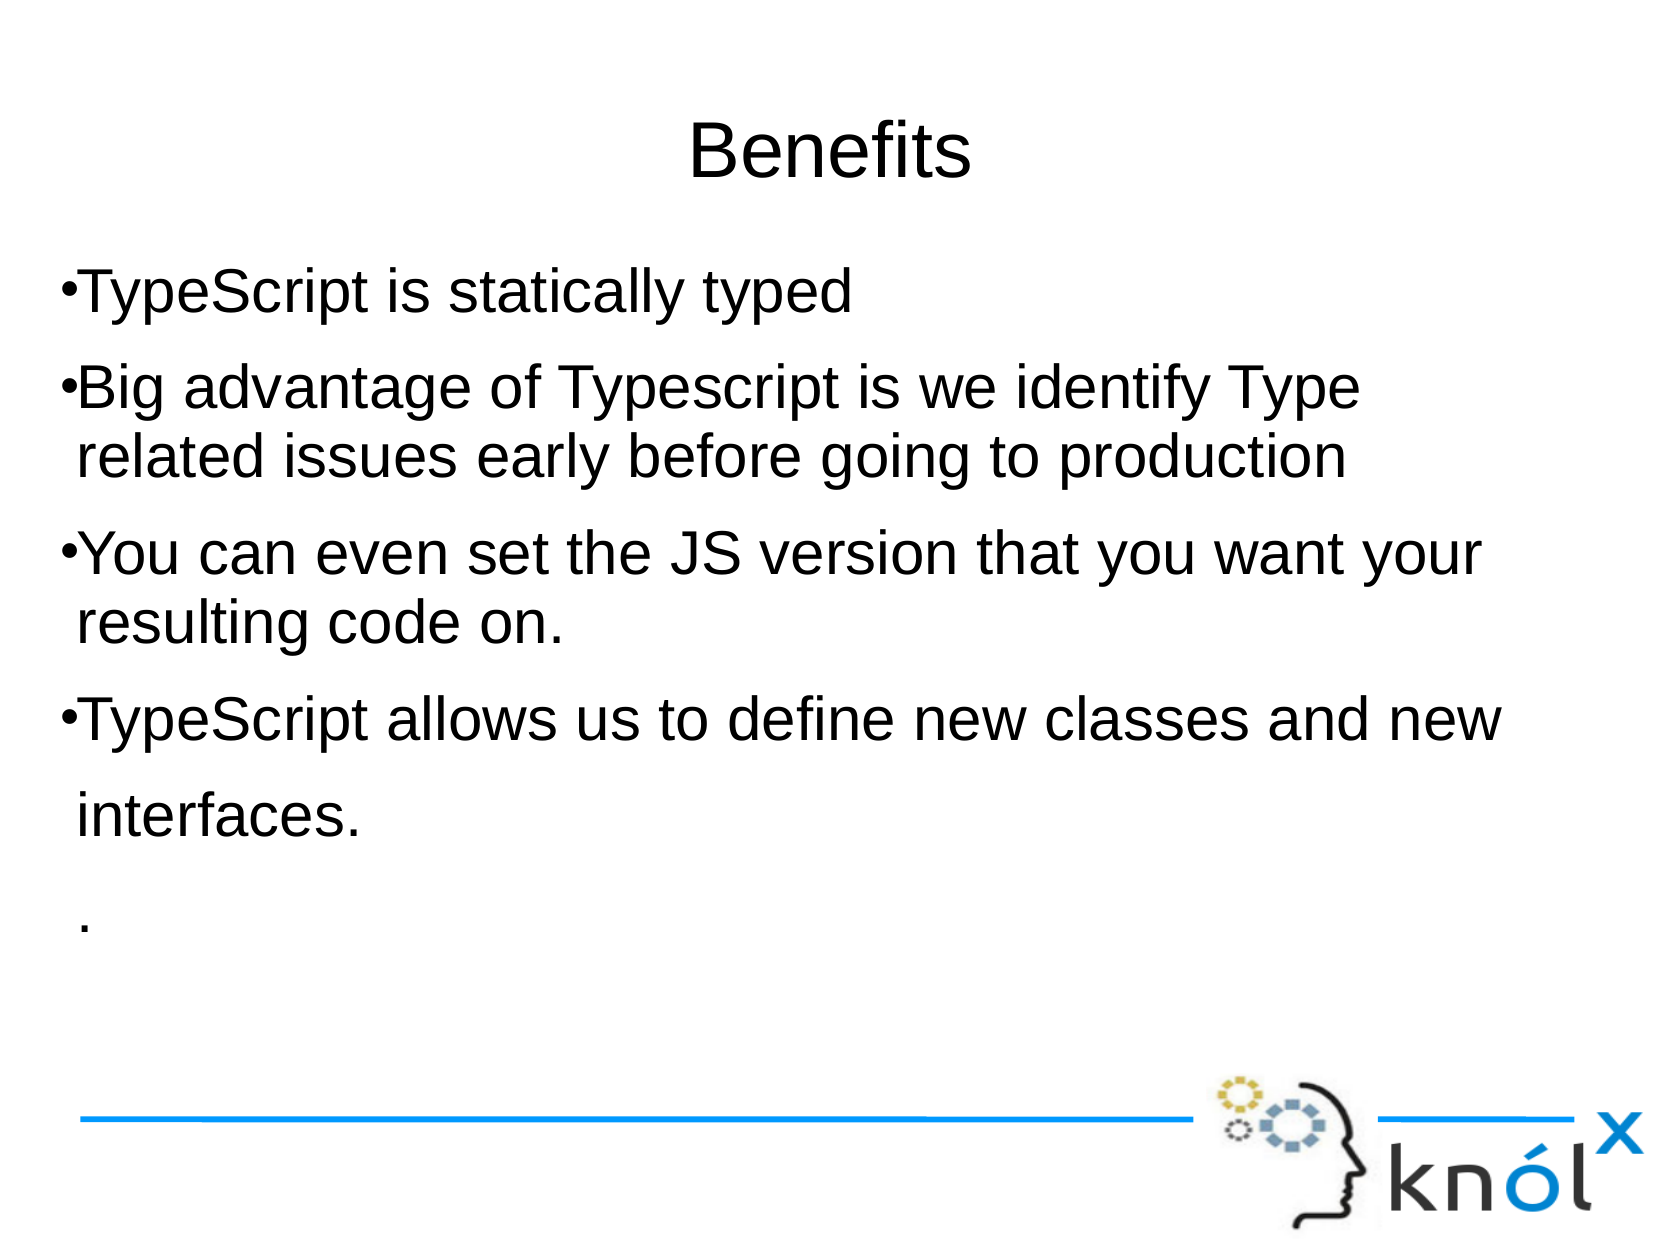

# Benefits
TypeScript is statically typed
Big advantage of Typescript is we identify Type related issues early before going to production
You can even set the JS version that you want your resulting code on.
TypeScript allows us to define new classes and new
interfaces.
.